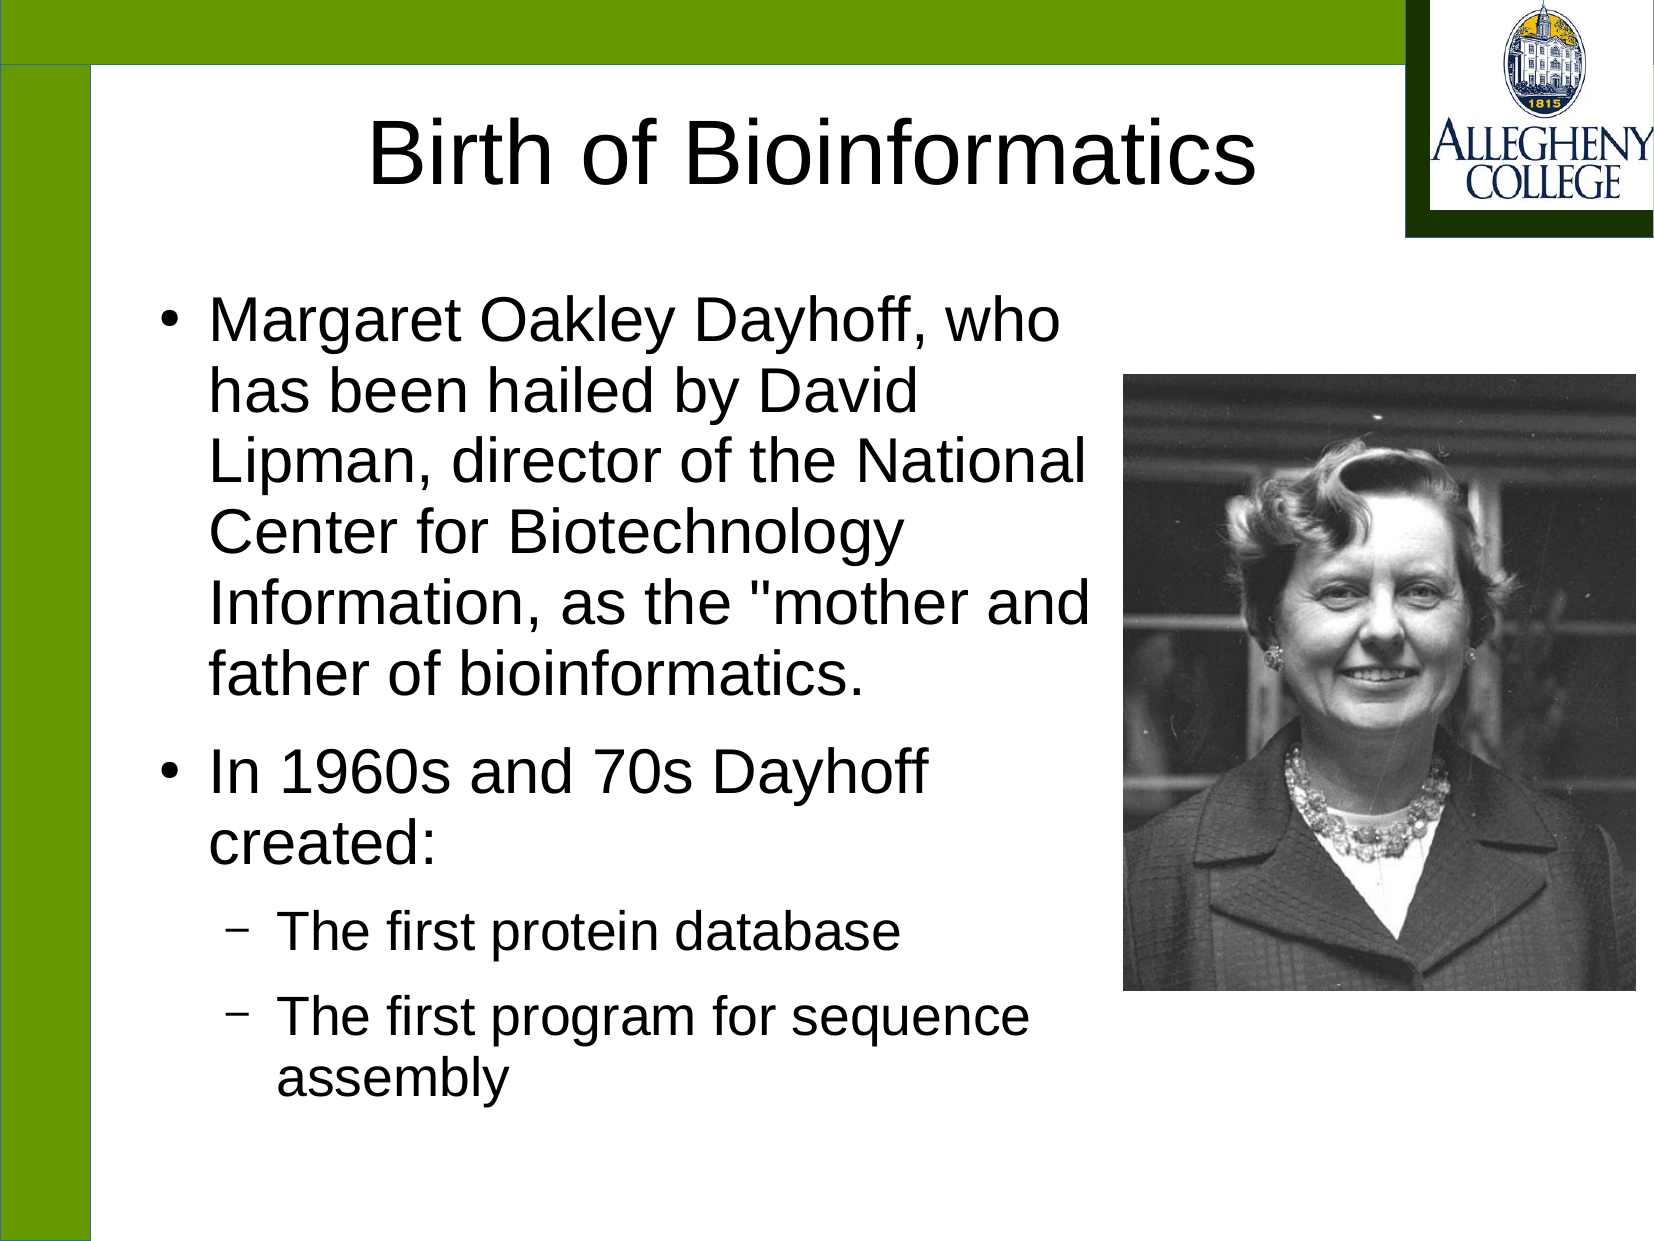

# Birth of Bioinformatics
Margaret Oakley Dayhoff, who has been hailed by David Lipman, director of the National Center for Biotechnology Information, as the "mother and father of bioinformatics.
In 1960s and 70s Dayhoff created:
The first protein database
The first program for sequence assembly